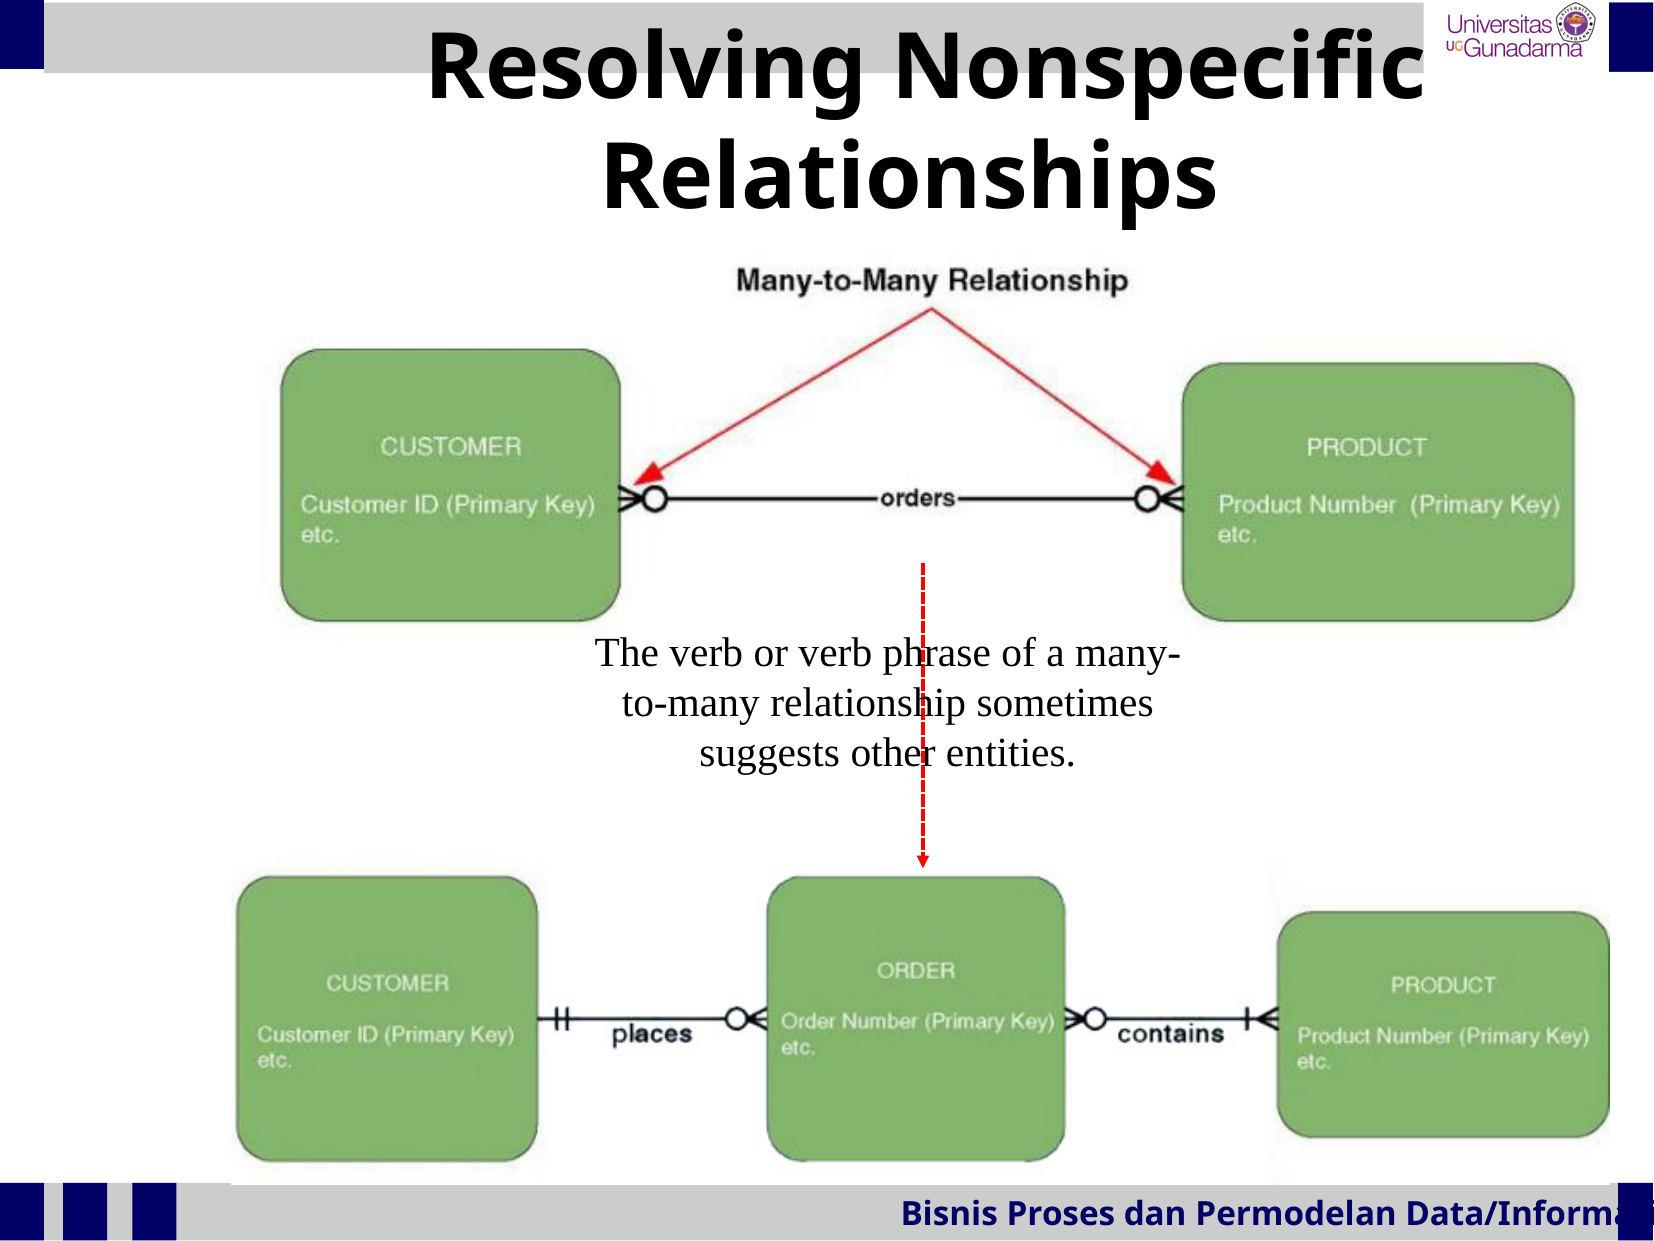

# Resolving Nonspecific Relationships
The verb or verb phrase of a many-to-many relationship sometimes suggests other entities.
149